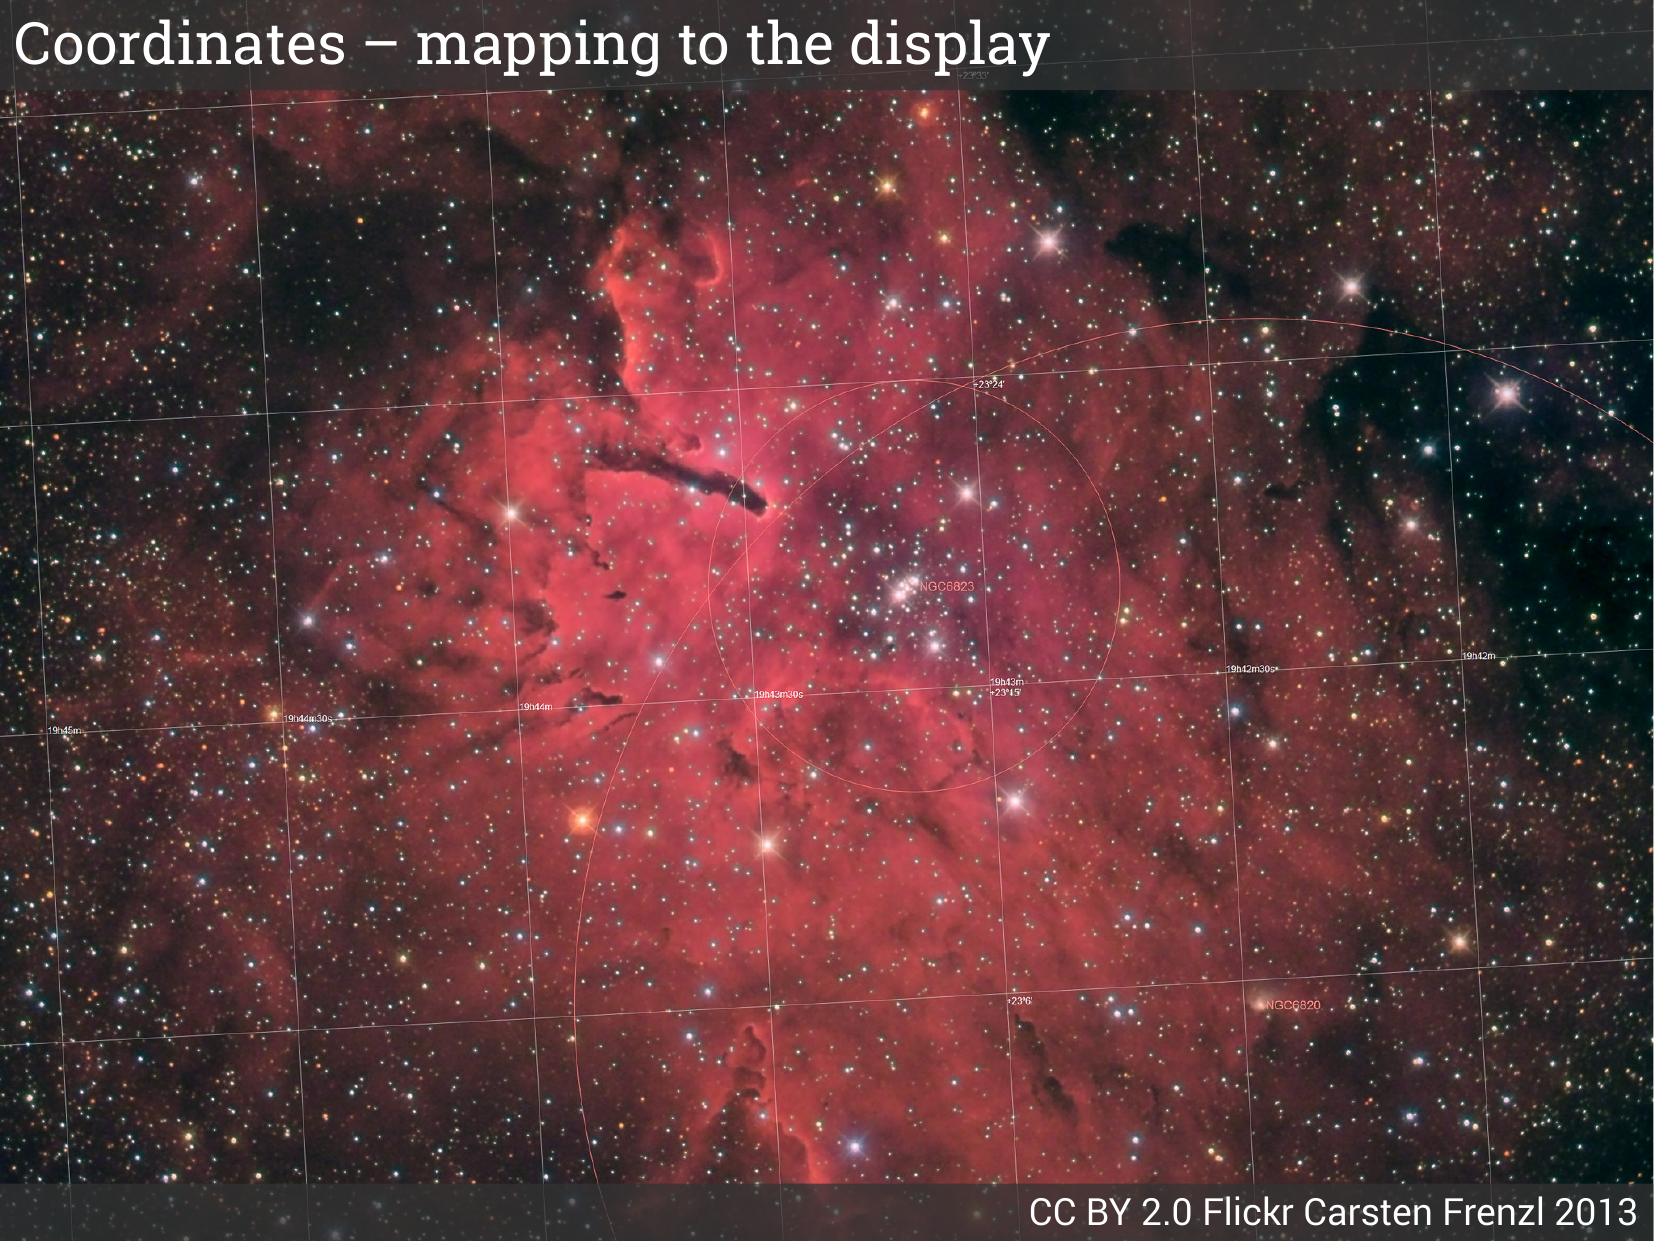

Coordinates – mapping to the display
CC BY 2.0 Flickr Carsten Frenzl 2013